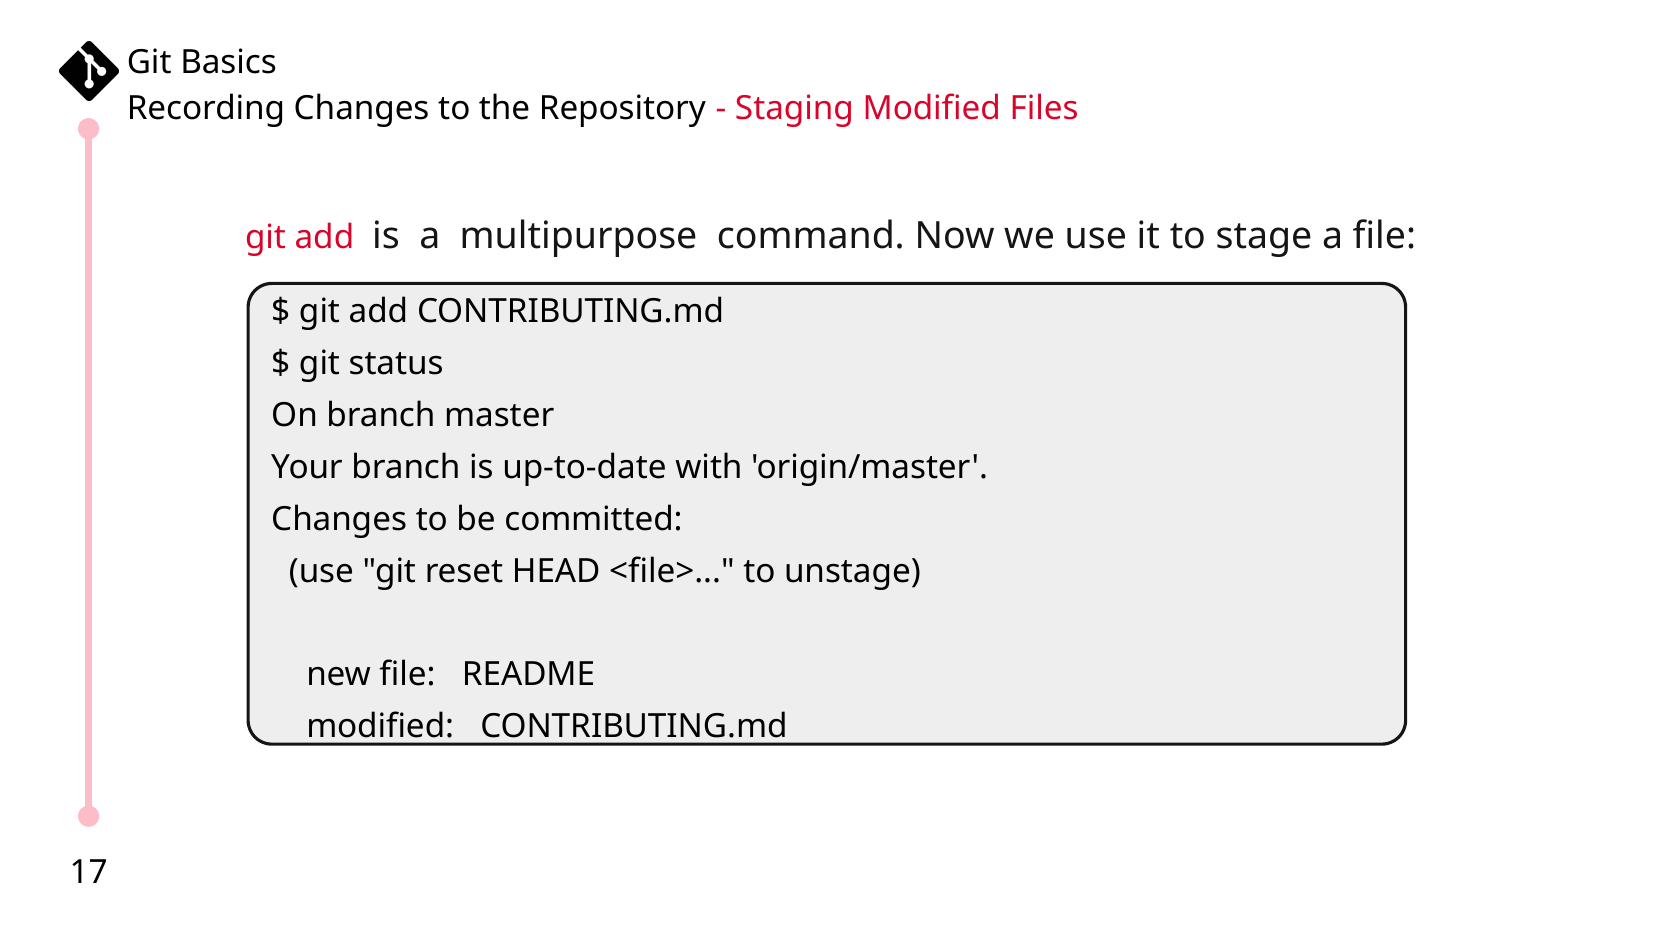

Git Basics
Recording Changes to the Repository - Staging Modified Files
git add is a multipurpose command. Now we use it to stage a file:
$ git add CONTRIBUTING.md
$ git status
On branch master
Your branch is up-to-date with 'origin/master'.
Changes to be committed:
 (use "git reset HEAD <file>..." to unstage)
 new file: README
 modified: CONTRIBUTING.md
17